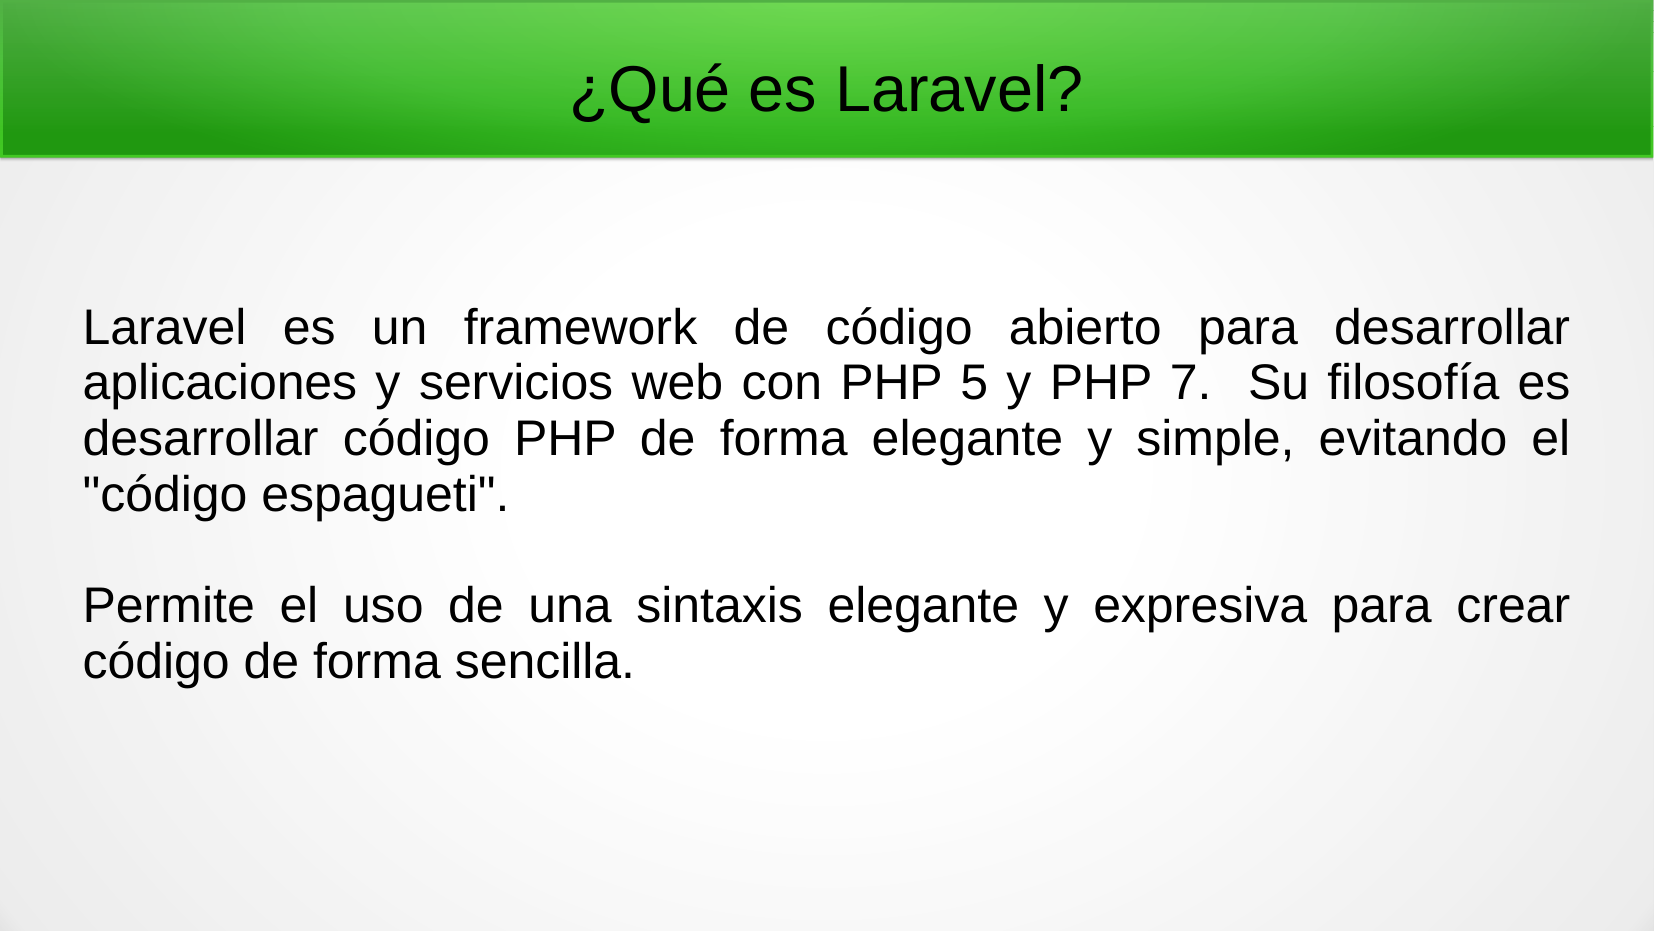

# ¿Qué es Laravel?
Laravel es un framework de código abierto para desarrollar aplicaciones y servicios web con PHP 5 y PHP 7. Su filosofía es desarrollar código PHP de forma elegante y simple, evitando el "código espagueti".
Permite el uso de una sintaxis elegante y expresiva para crear código de forma sencilla.